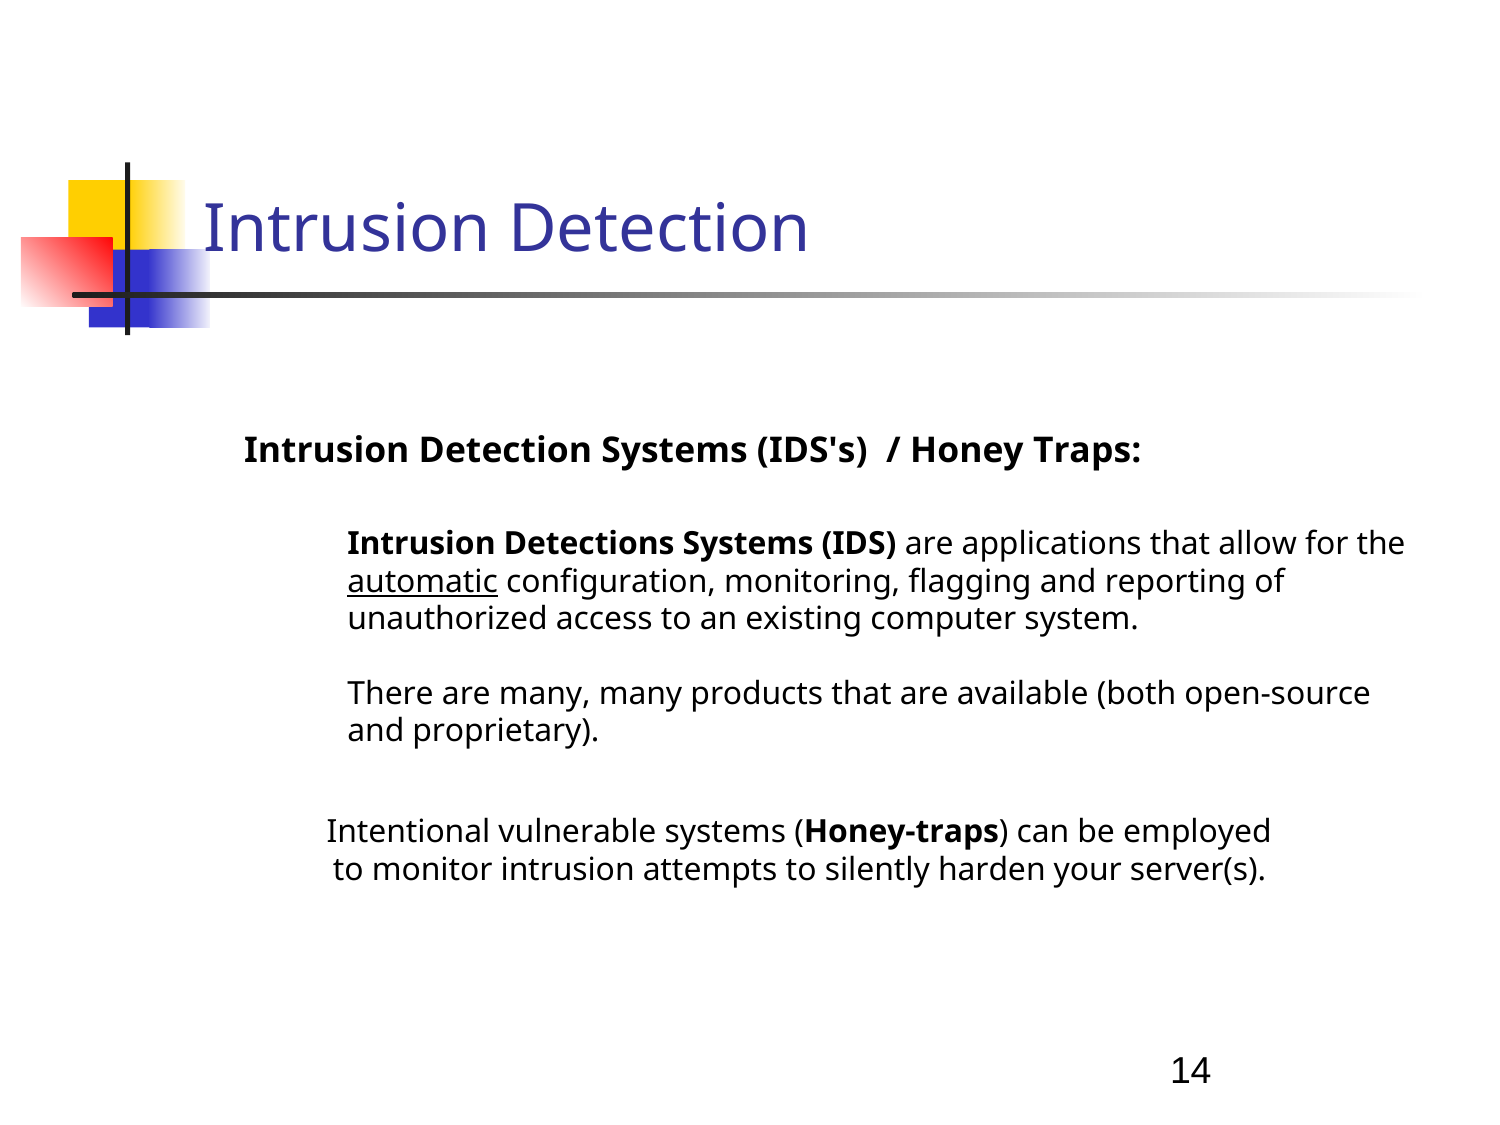

# Intrusion Detection
Intrusion Detection Systems (IDS's) / Honey Traps:
Intrusion Detections Systems (IDS) are applications that allow for the automatic configuration, monitoring, flagging and reporting of unauthorized access to an existing computer system.
There are many, many products that are available (both open-source and proprietary).
 Intentional vulnerable systems (Honey-traps) can be employed
 to monitor intrusion attempts to silently harden your server(s).
14